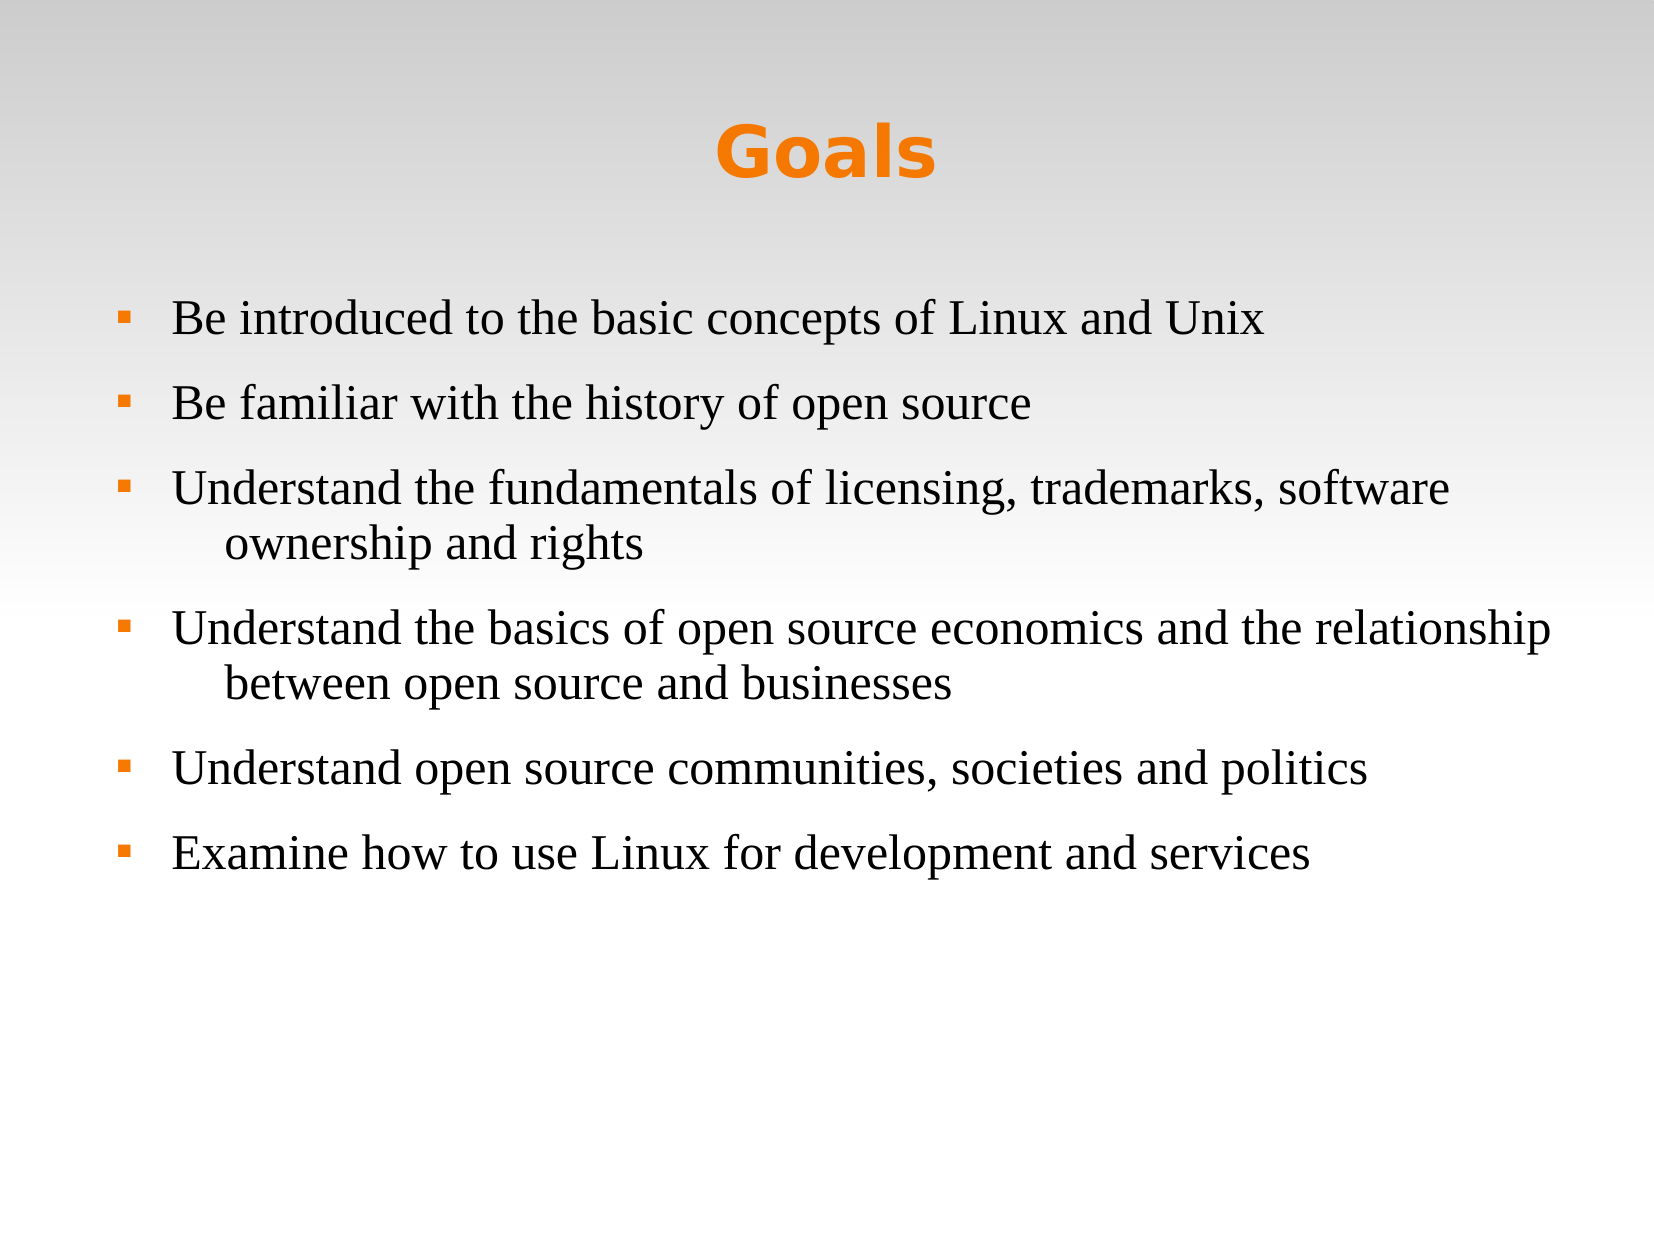

# Goals
Be introduced to the basic concepts of Linux and Unix
Be familiar with the history of open source
Understand the fundamentals of licensing, trademarks, software ownership and rights
Understand the basics of open source economics and the relationship between open source and businesses
Understand open source communities, societies and politics
Examine how to use Linux for development and services